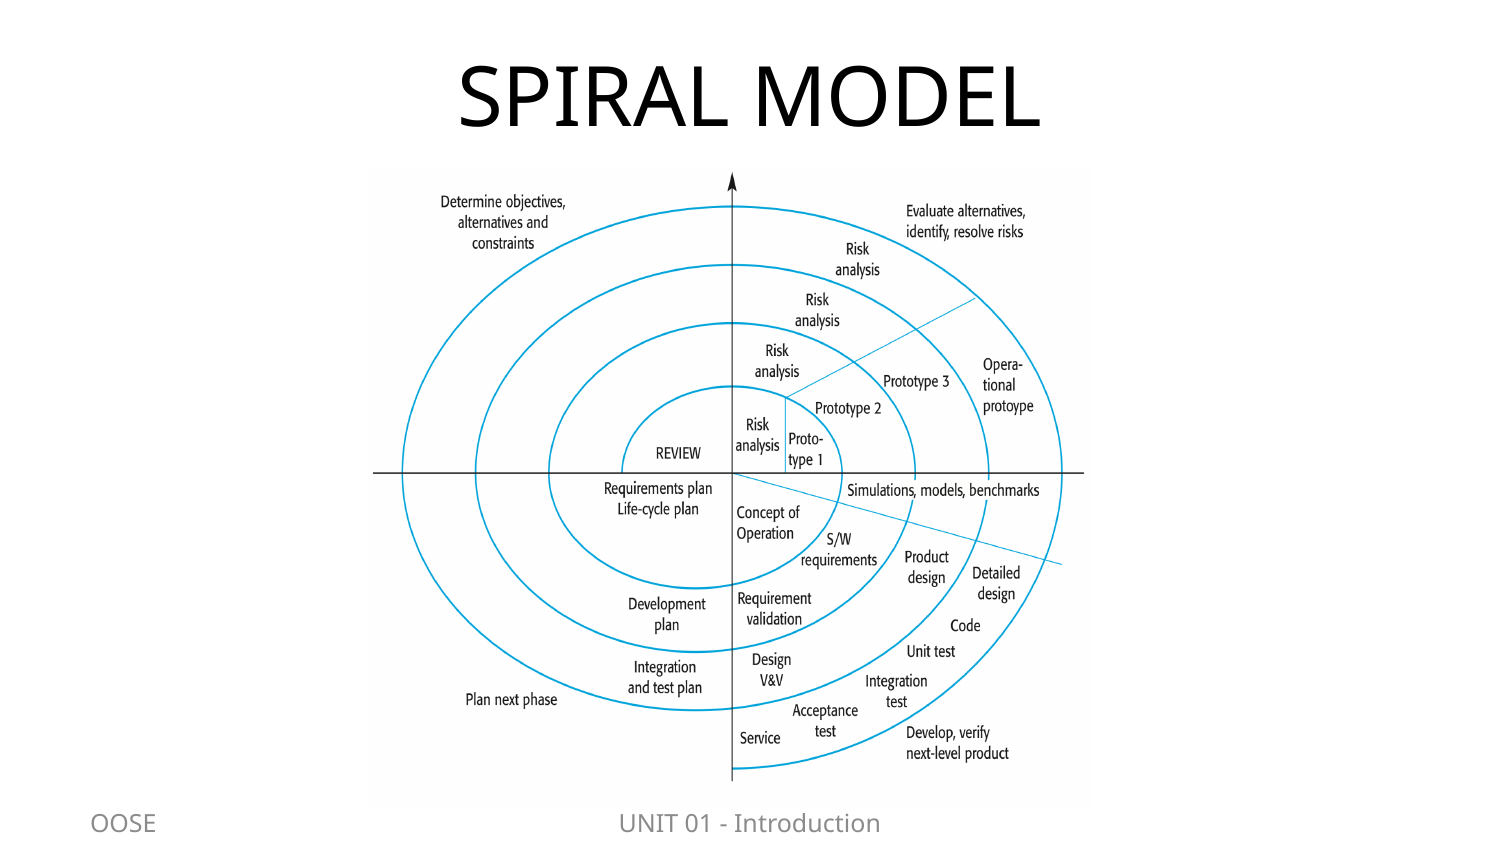

# SPIRAL MODEL
OOSE
UNIT 01 - Introduction